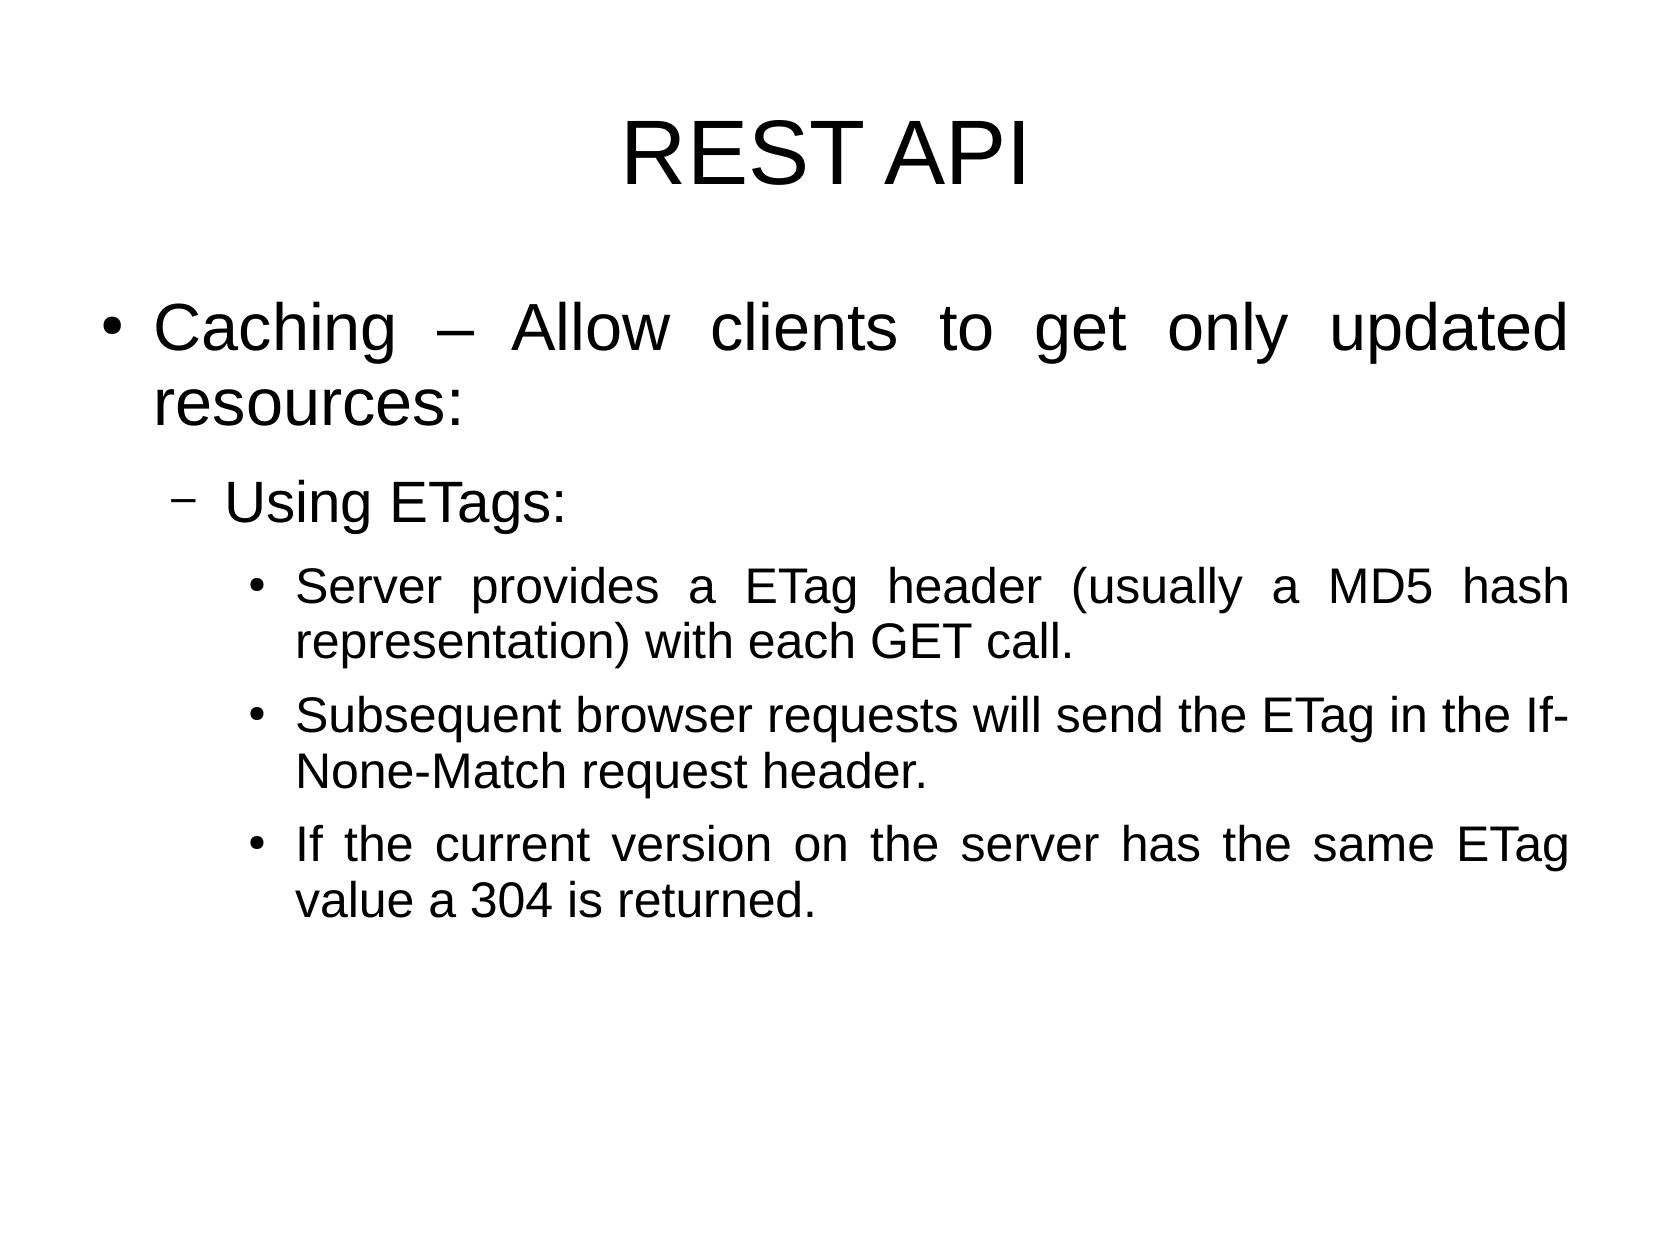

# REST API
Caching – Allow clients to get only updated resources:
Using ETags:
Server provides a ETag header (usually a MD5 hash representation) with each GET call.
Subsequent browser requests will send the ETag in the If-None-Match request header.
If the current version on the server has the same ETag value a 304 is returned.